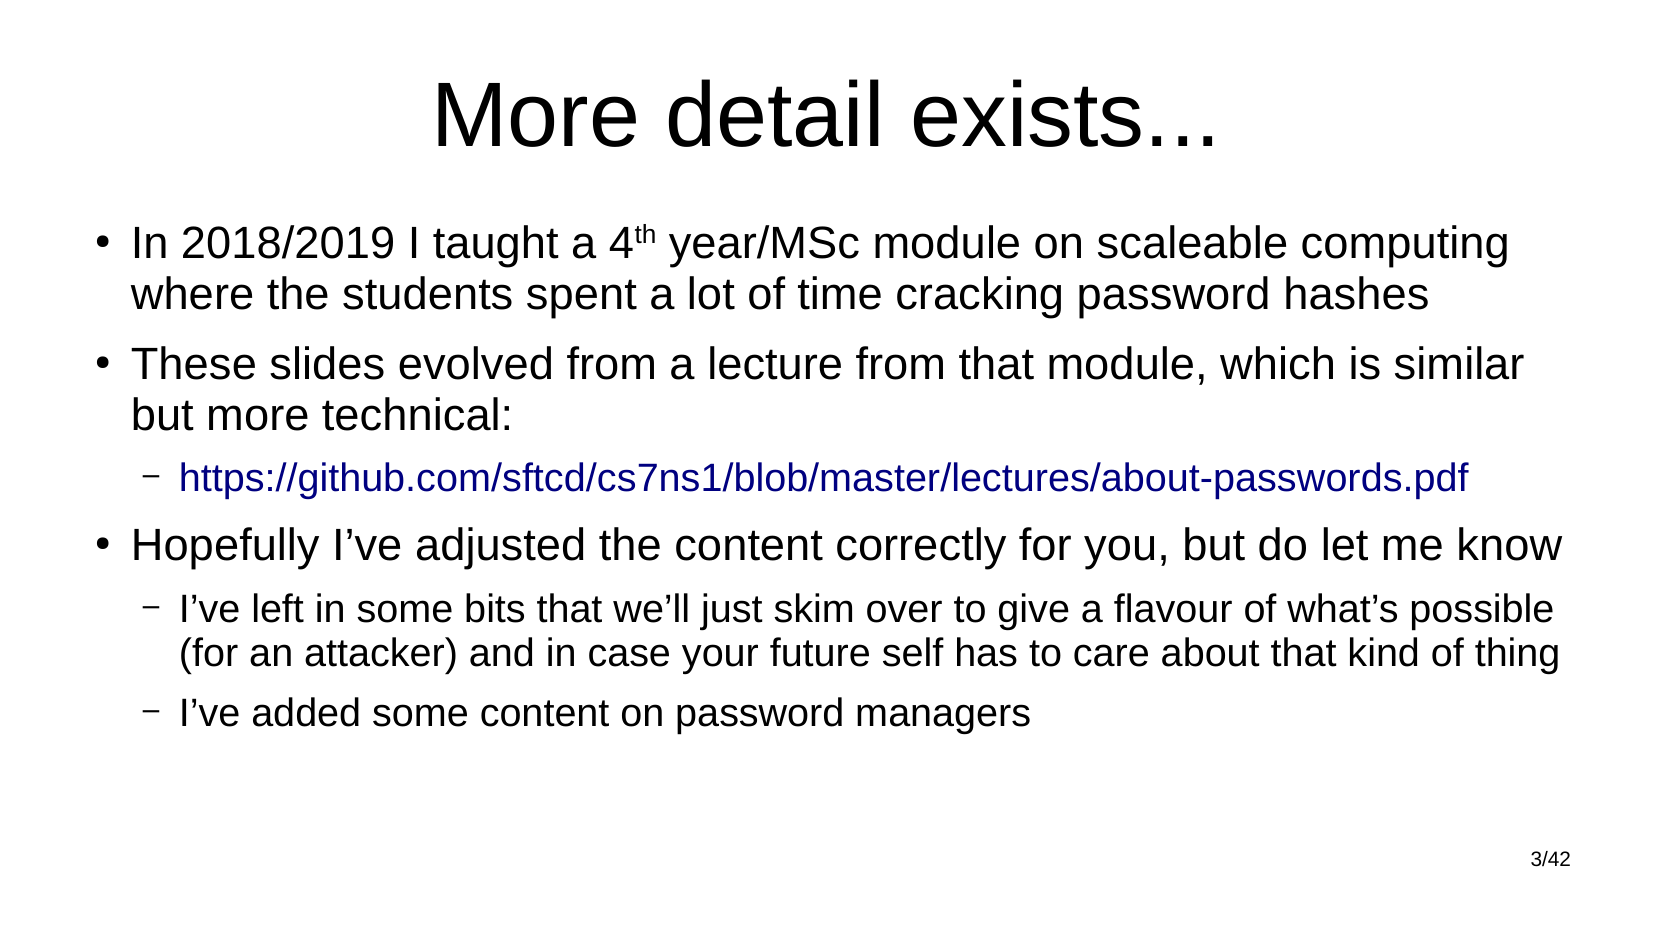

# More detail exists...
In 2018/2019 I taught a 4th year/MSc module on scaleable computing where the students spent a lot of time cracking password hashes
These slides evolved from a lecture from that module, which is similar but more technical:
https://github.com/sftcd/cs7ns1/blob/master/lectures/about-passwords.pdf
Hopefully I’ve adjusted the content correctly for you, but do let me know
I’ve left in some bits that we’ll just skim over to give a flavour of what’s possible (for an attacker) and in case your future self has to care about that kind of thing
I’ve added some content on password managers
3